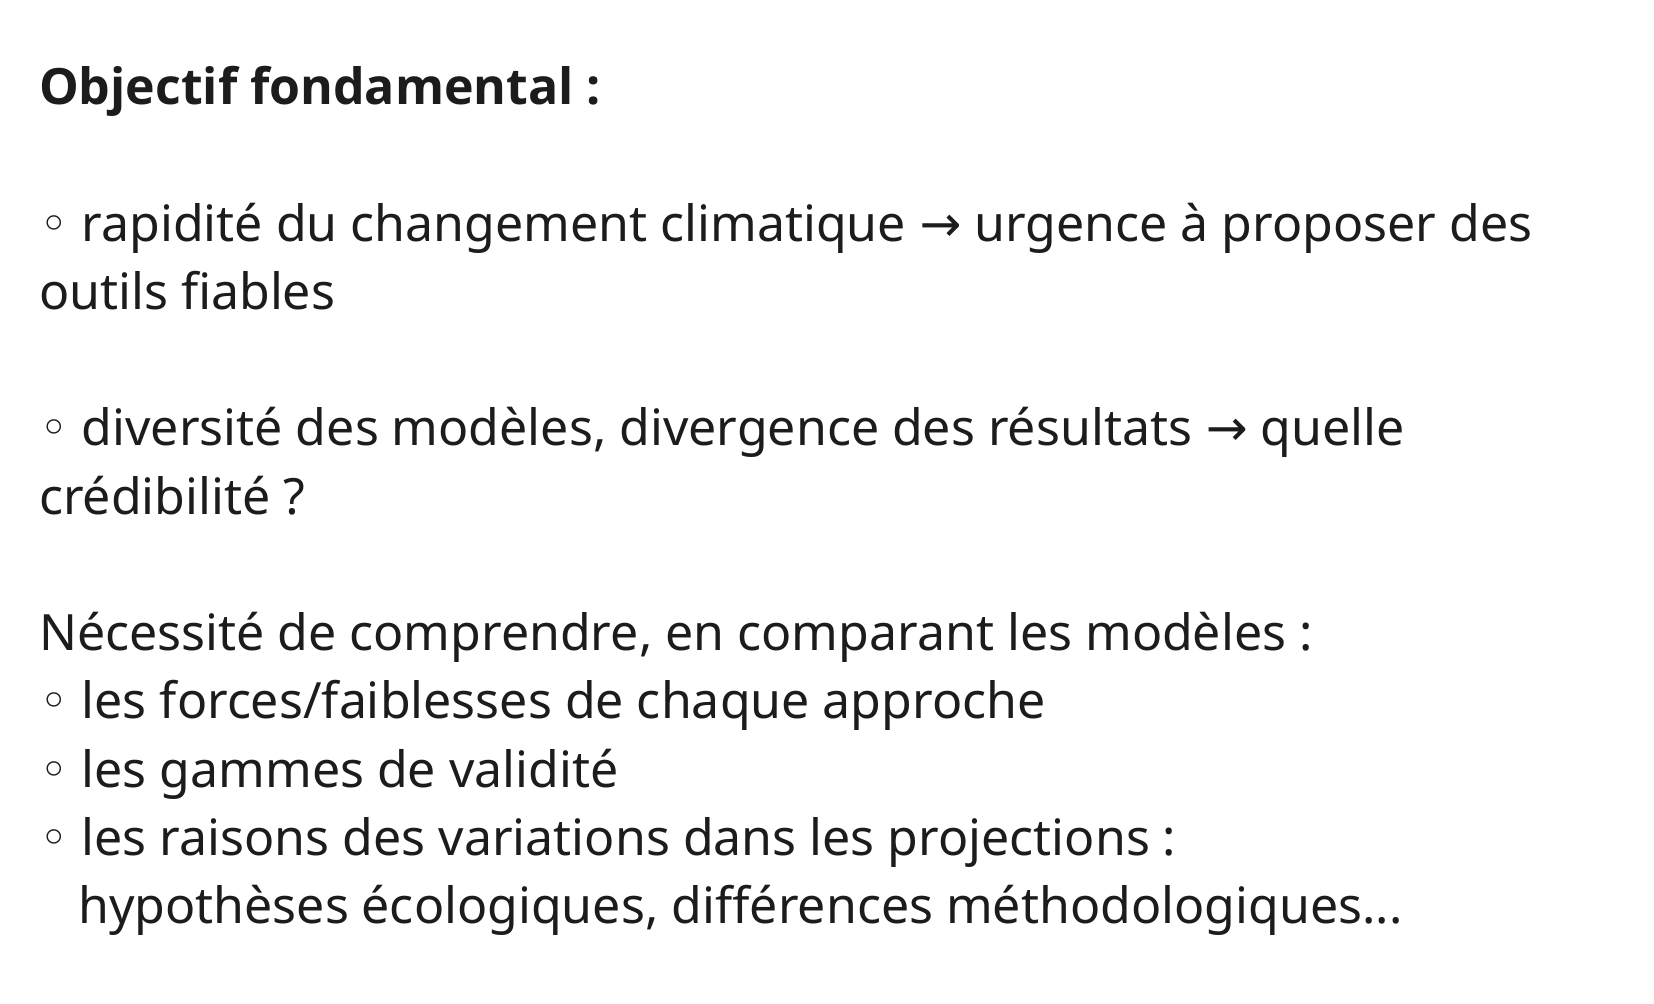

# Objectif fondamental :
◦ rapidité du changement climatique → urgence à proposer des outils fiables
◦ diversité des modèles, divergence des résultats → quelle crédibilité ?
Nécessité de comprendre, en comparant les modèles :
◦ les forces/faiblesses de chaque approche
◦ les gammes de validité
◦ les raisons des variations dans les projections :
 hypothèses écologiques, différences méthodologiques...